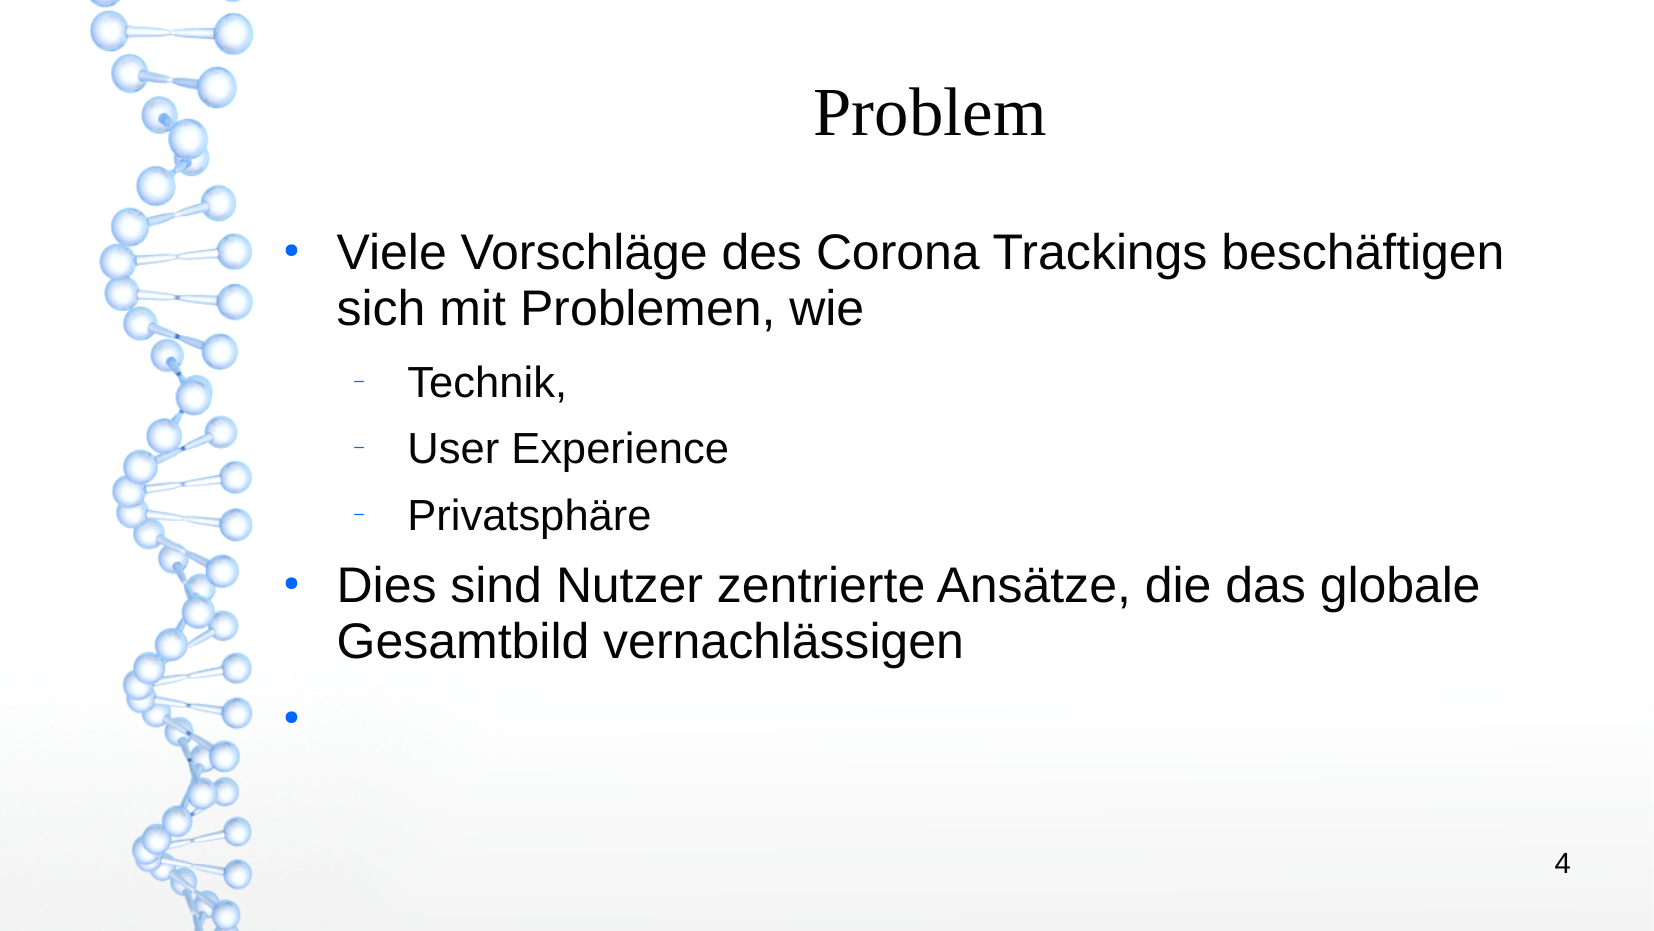

# Problem
Viele Vorschläge des Corona Trackings beschäftigen sich mit Problemen, wie
Technik,
User Experience
Privatsphäre
Dies sind Nutzer zentrierte Ansätze, die das globale Gesamtbild vernachlässigen
4